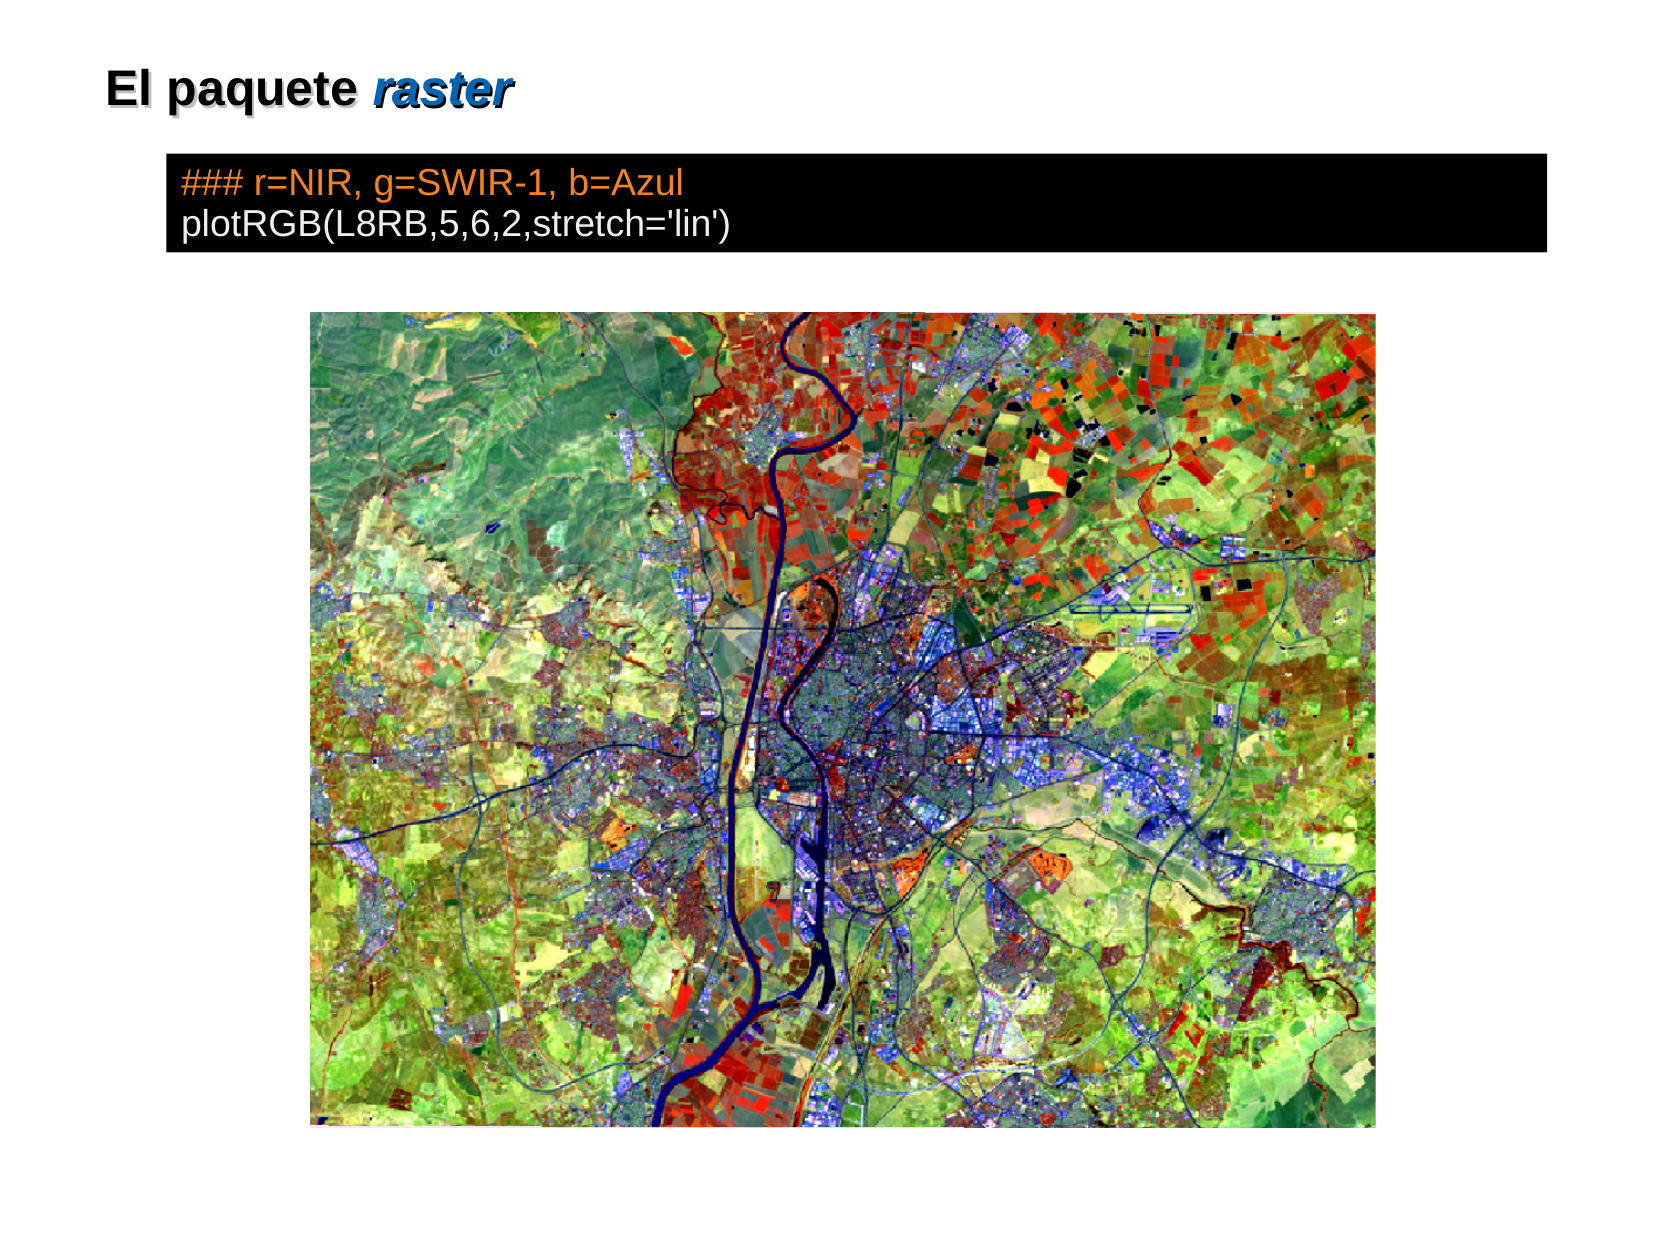

El paquete raster
### r=NIR, g=SWIR-1, b=Azul
plotRGB(L8RB,5,6,2,stretch='lin')